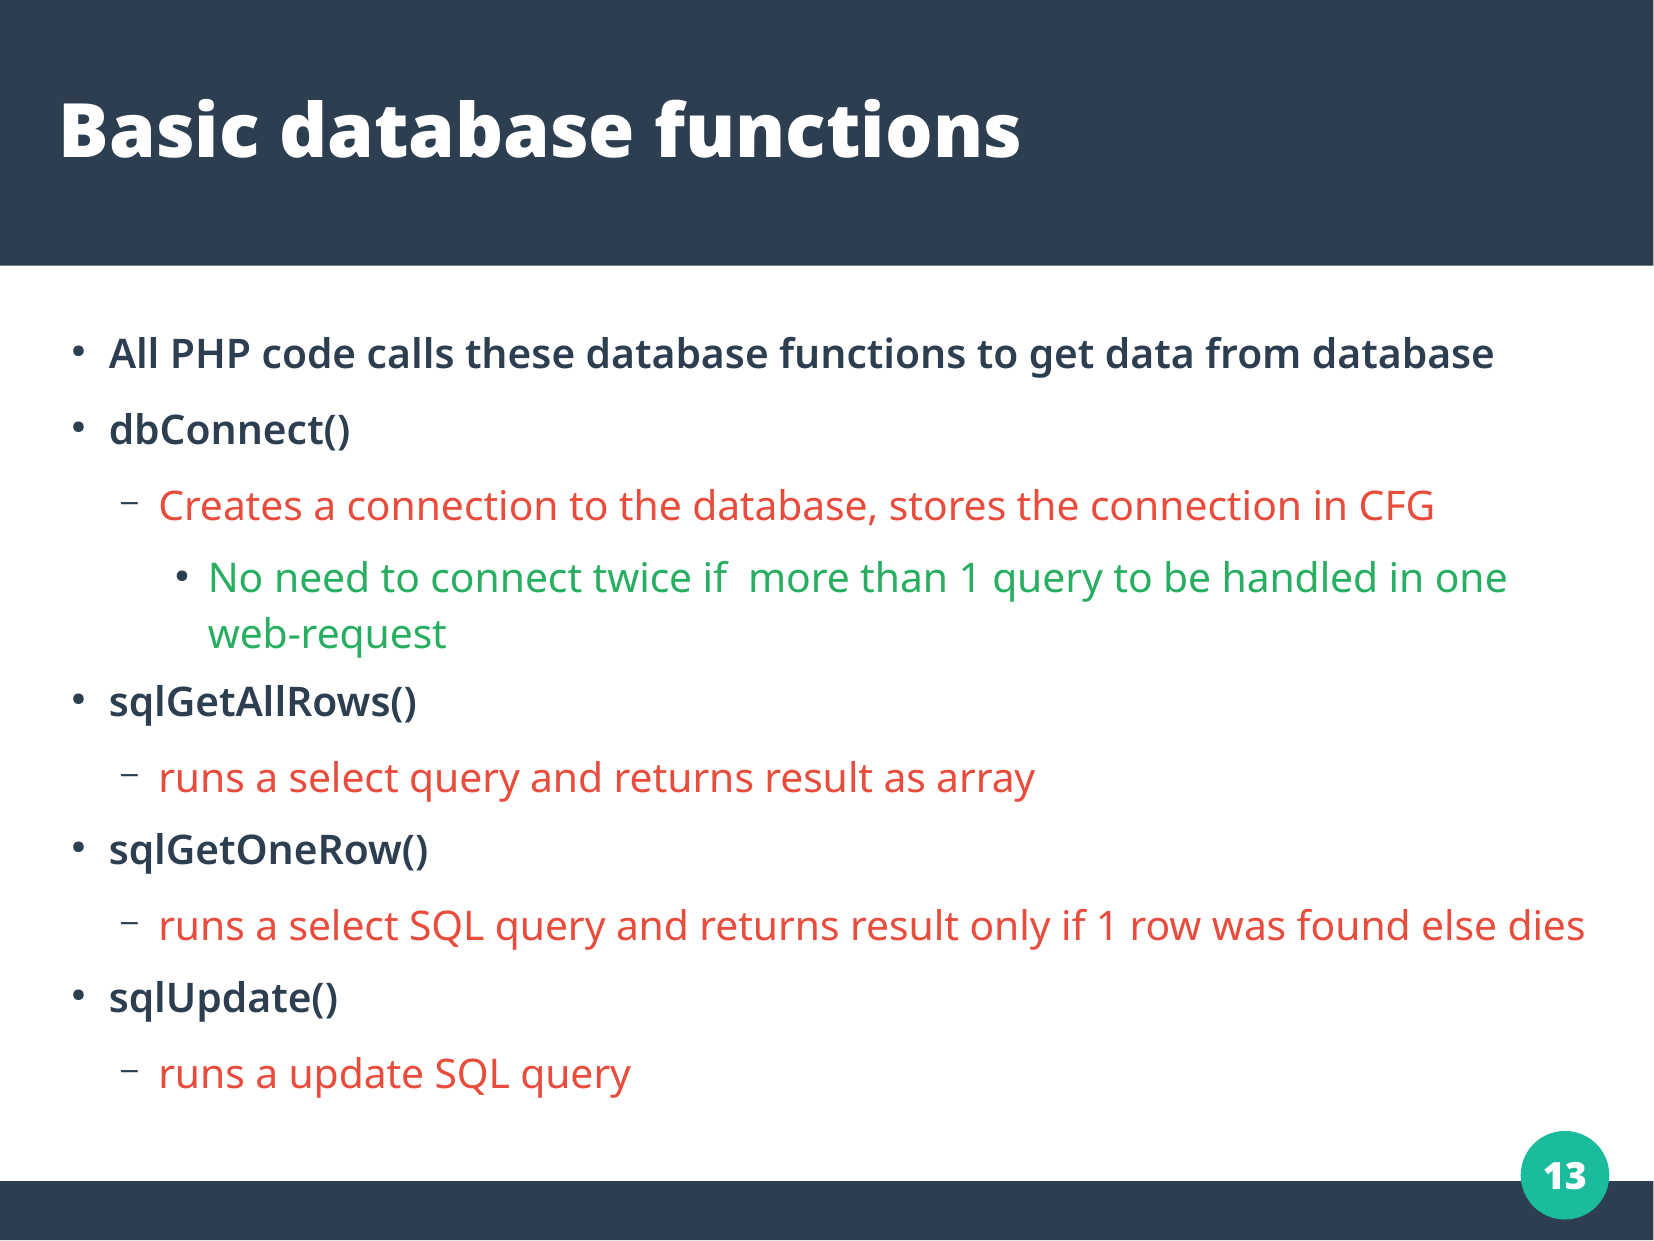

# Basic database functions
All PHP code calls these database functions to get data from database
dbConnect()
Creates a connection to the database, stores the connection in CFG
No need to connect twice if more than 1 query to be handled in one web-request
sqlGetAllRows()
runs a select query and returns result as array
sqlGetOneRow()
runs a select SQL query and returns result only if 1 row was found else dies
sqlUpdate()
runs a update SQL query
13